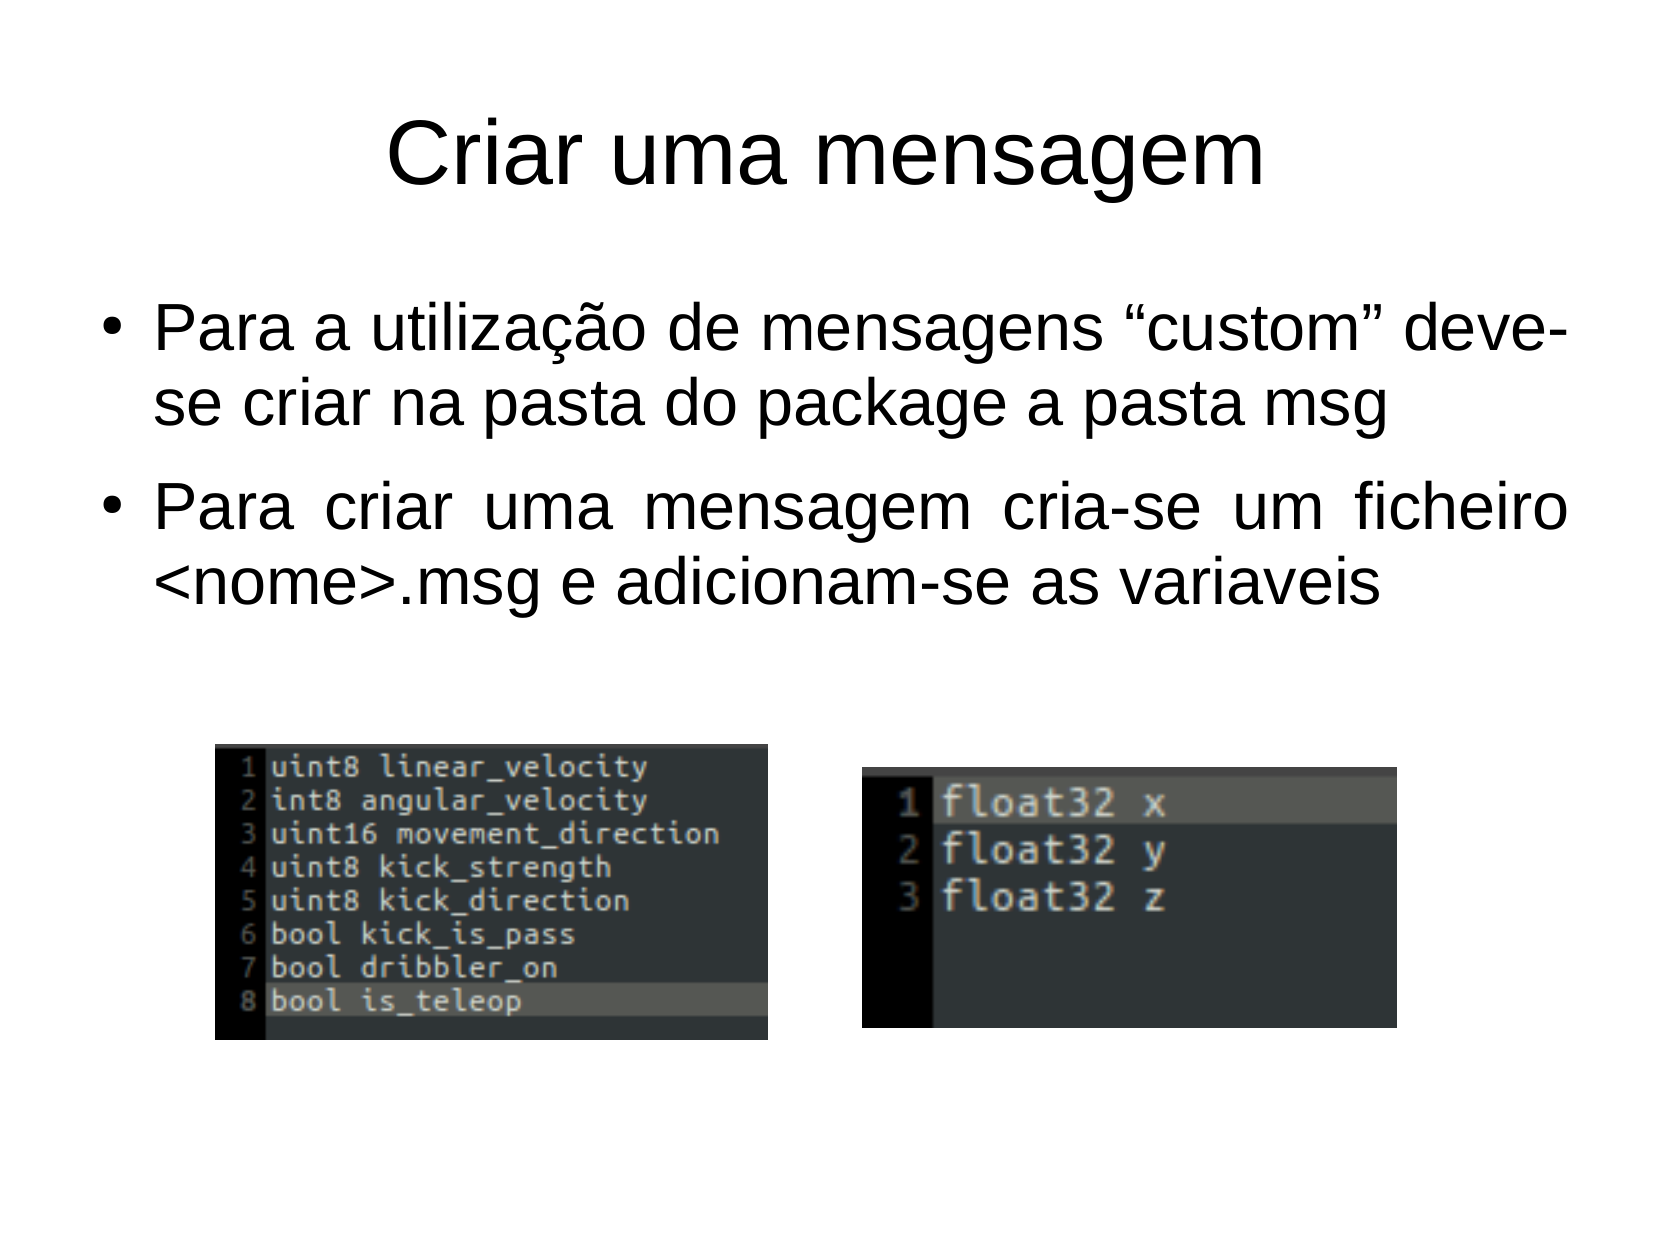

# Criar uma mensagem
Para a utilização de mensagens “custom” deve-se criar na pasta do package a pasta msg
Para criar uma mensagem cria-se um ficheiro <nome>.msg e adicionam-se as variaveis